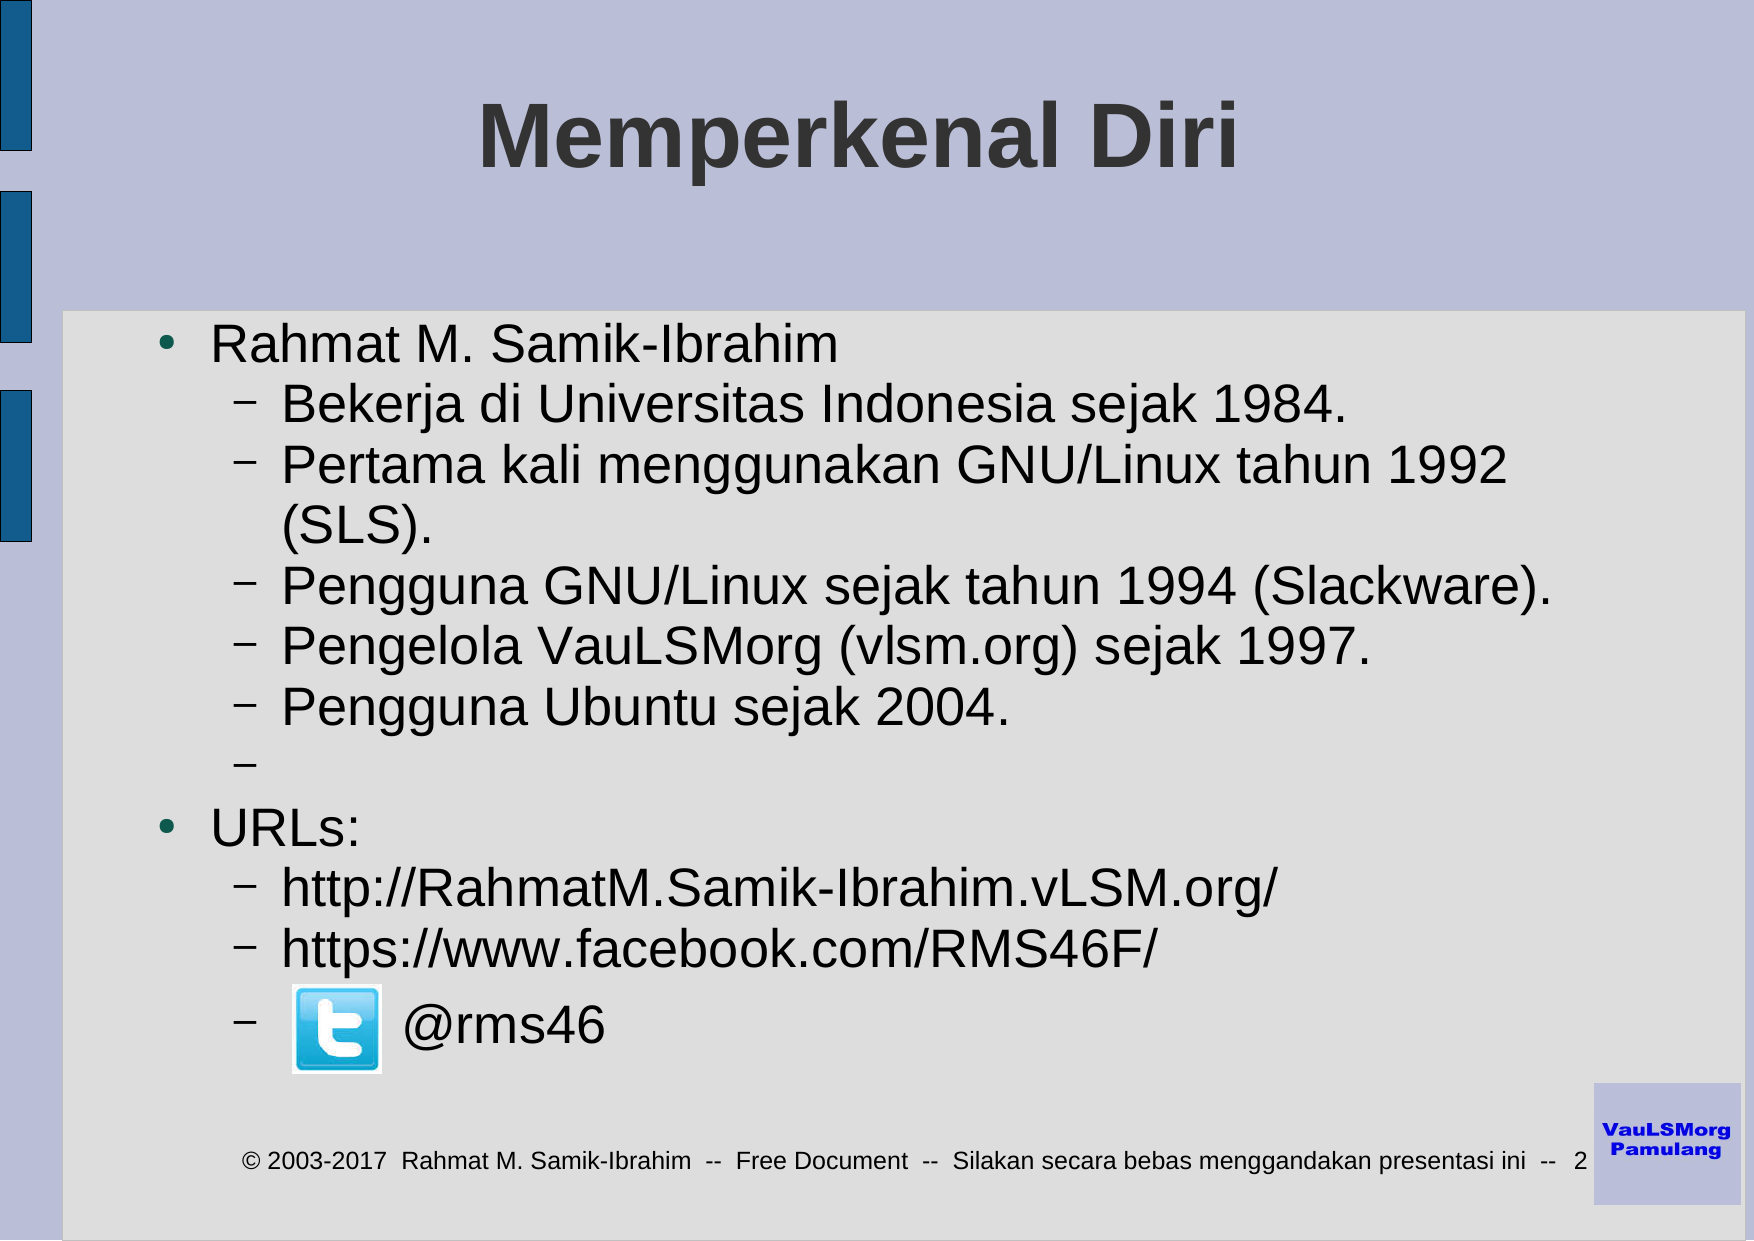

# Memperkenal Diri
Rahmat M. Samik-Ibrahim
Bekerja di Universitas Indonesia sejak 1984.
Pertama kali menggunakan GNU/Linux tahun 1992 (SLS).
Pengguna GNU/Linux sejak tahun 1994 (Slackware).
Pengelola VauLSMorg (vlsm.org) sejak 1997.
Pengguna Ubuntu sejak 2004.
URLs:
http://RahmatM.Samik-Ibrahim.vLSM.org/
https://www.facebook.com/RMS46F/
 @rms46